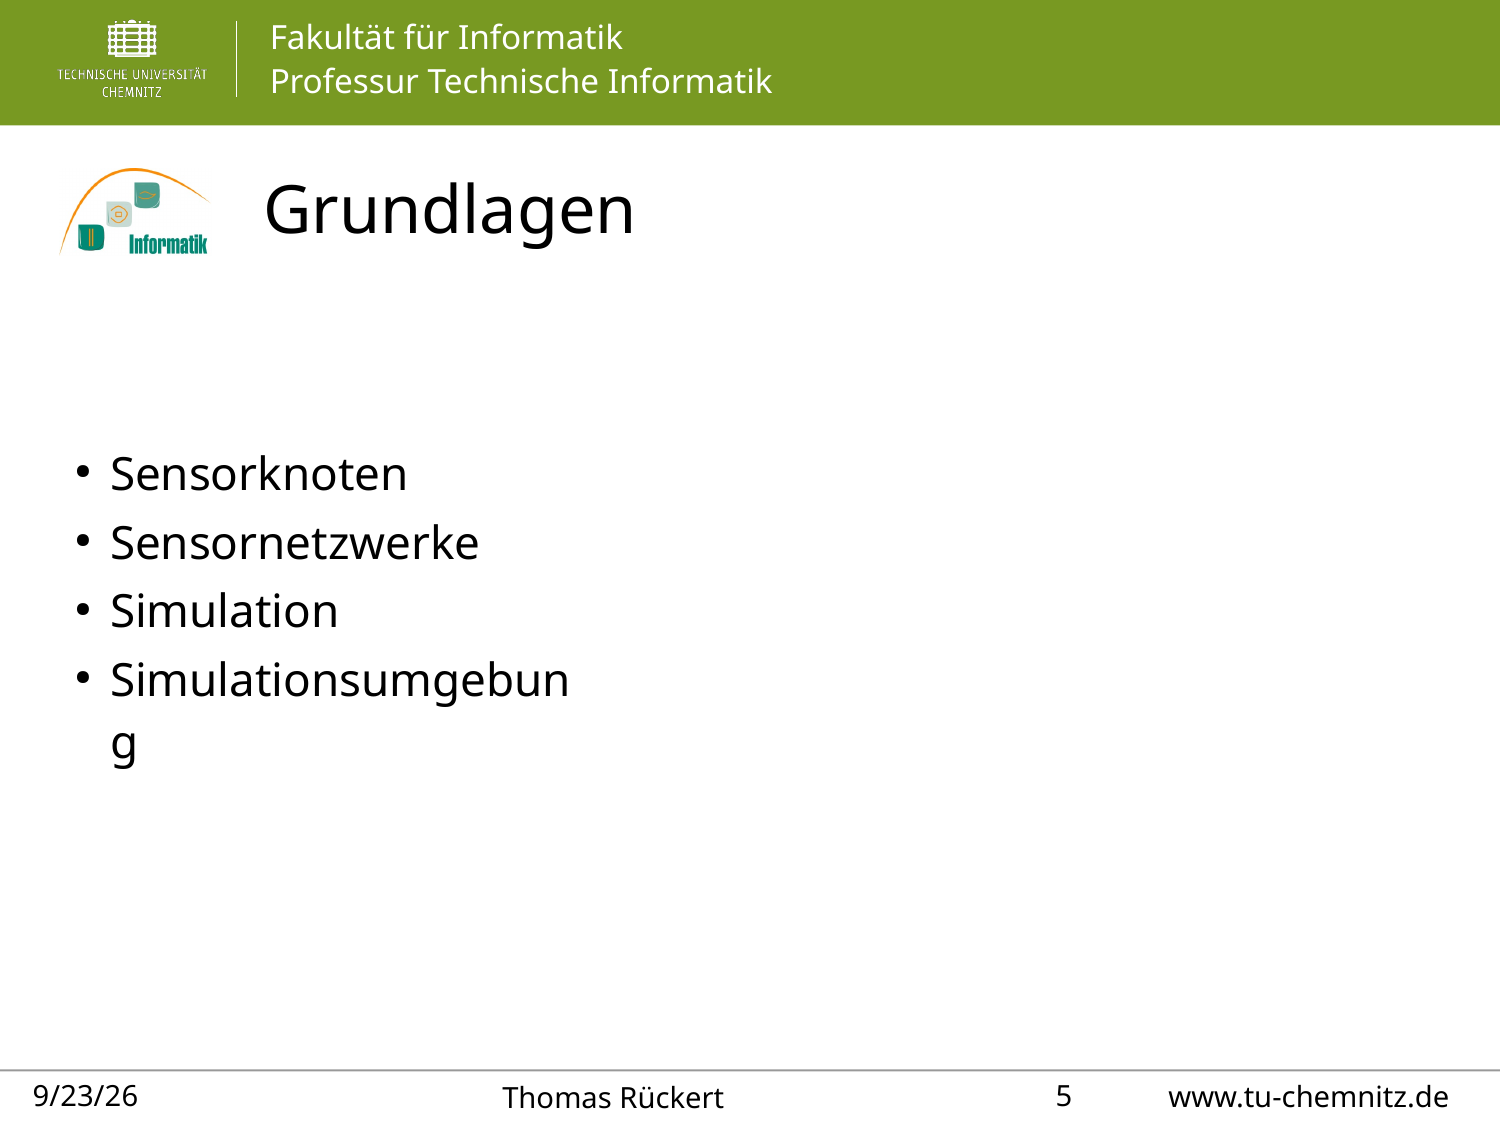

# Grundlagen
Sensorknoten
Sensornetzwerke
Simulation
Simulationsumgebung
Thomas Rückert